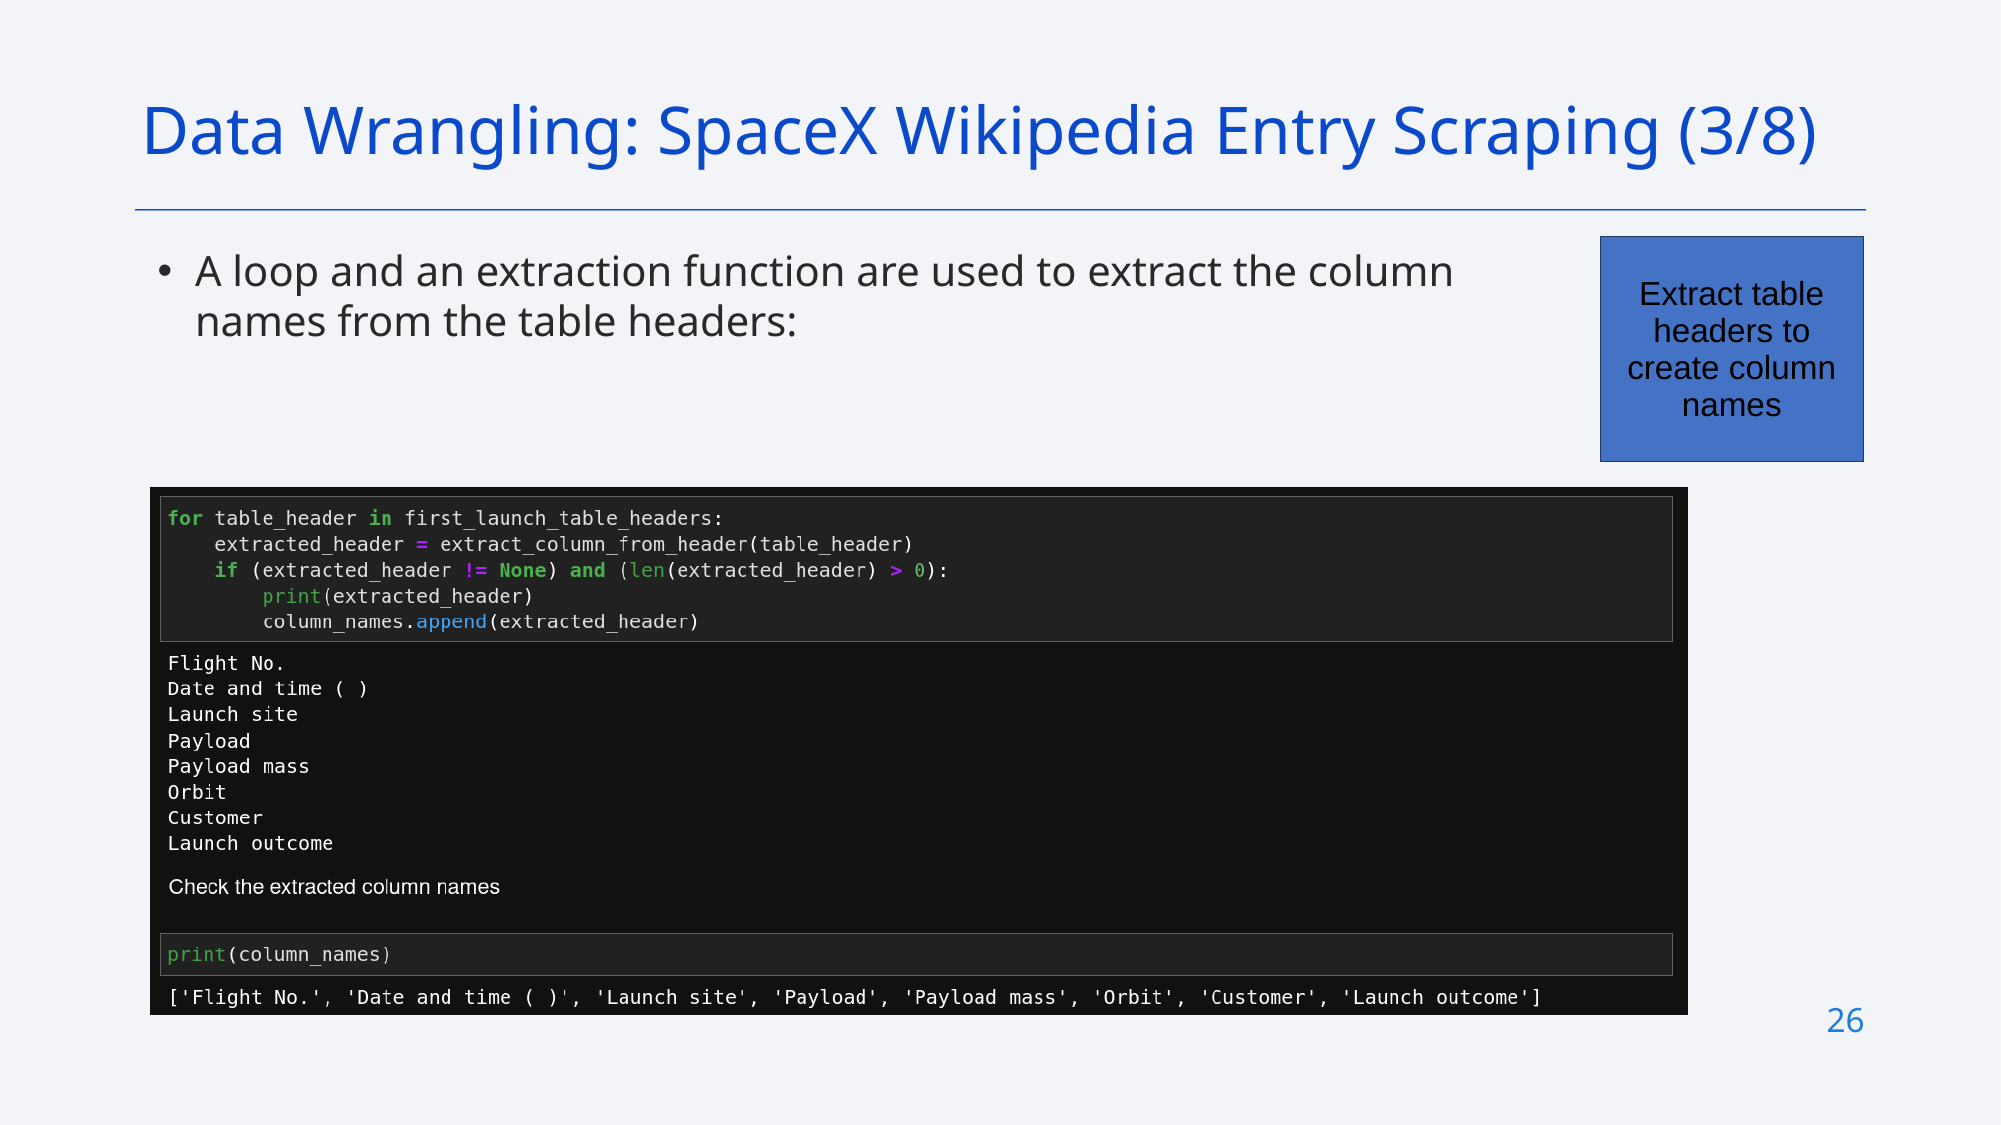

Data Wrangling: SpaceX Wikipedia Entry Scraping (3/8)
Extract table headers to create column names
# A loop and an extraction function are used to extract the column names from the table headers:
26